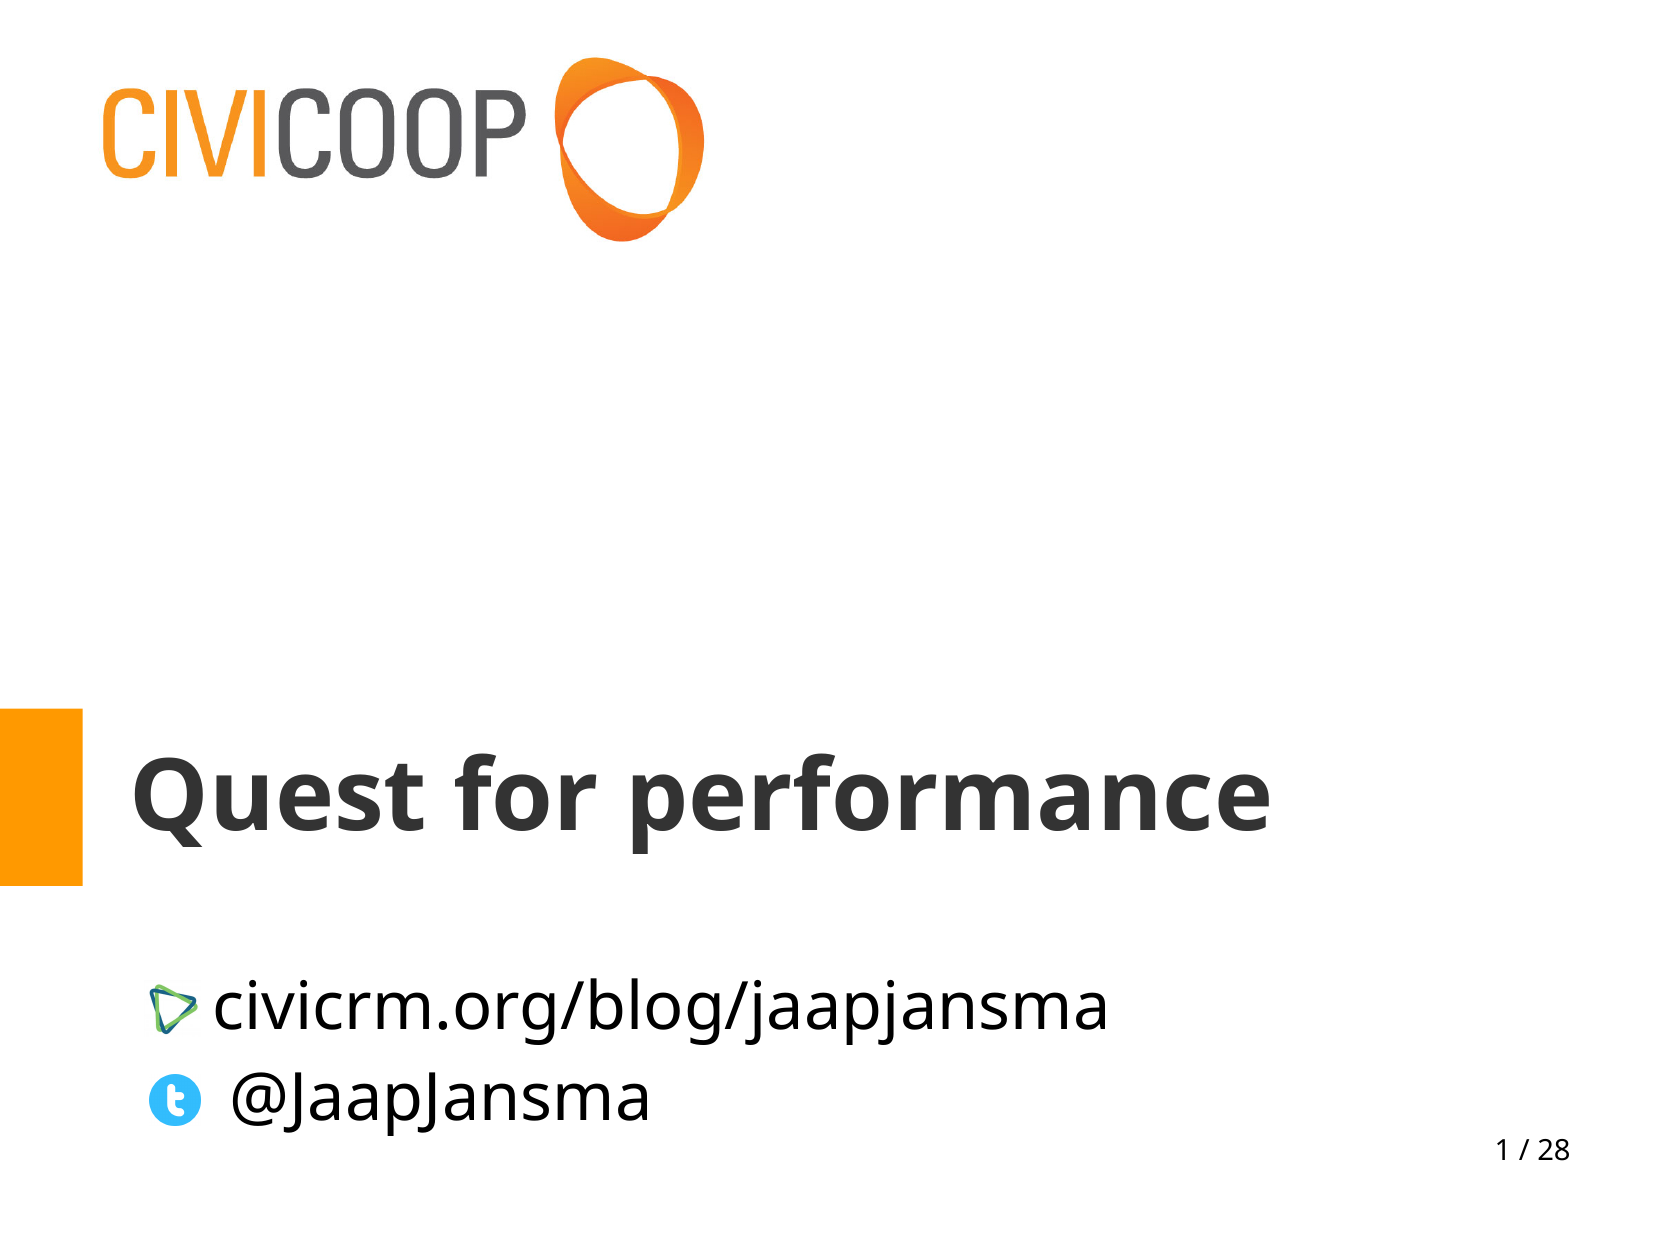

# Quest for performance
civicrm.org/blog/jaapjansma
 @JaapJansma
1